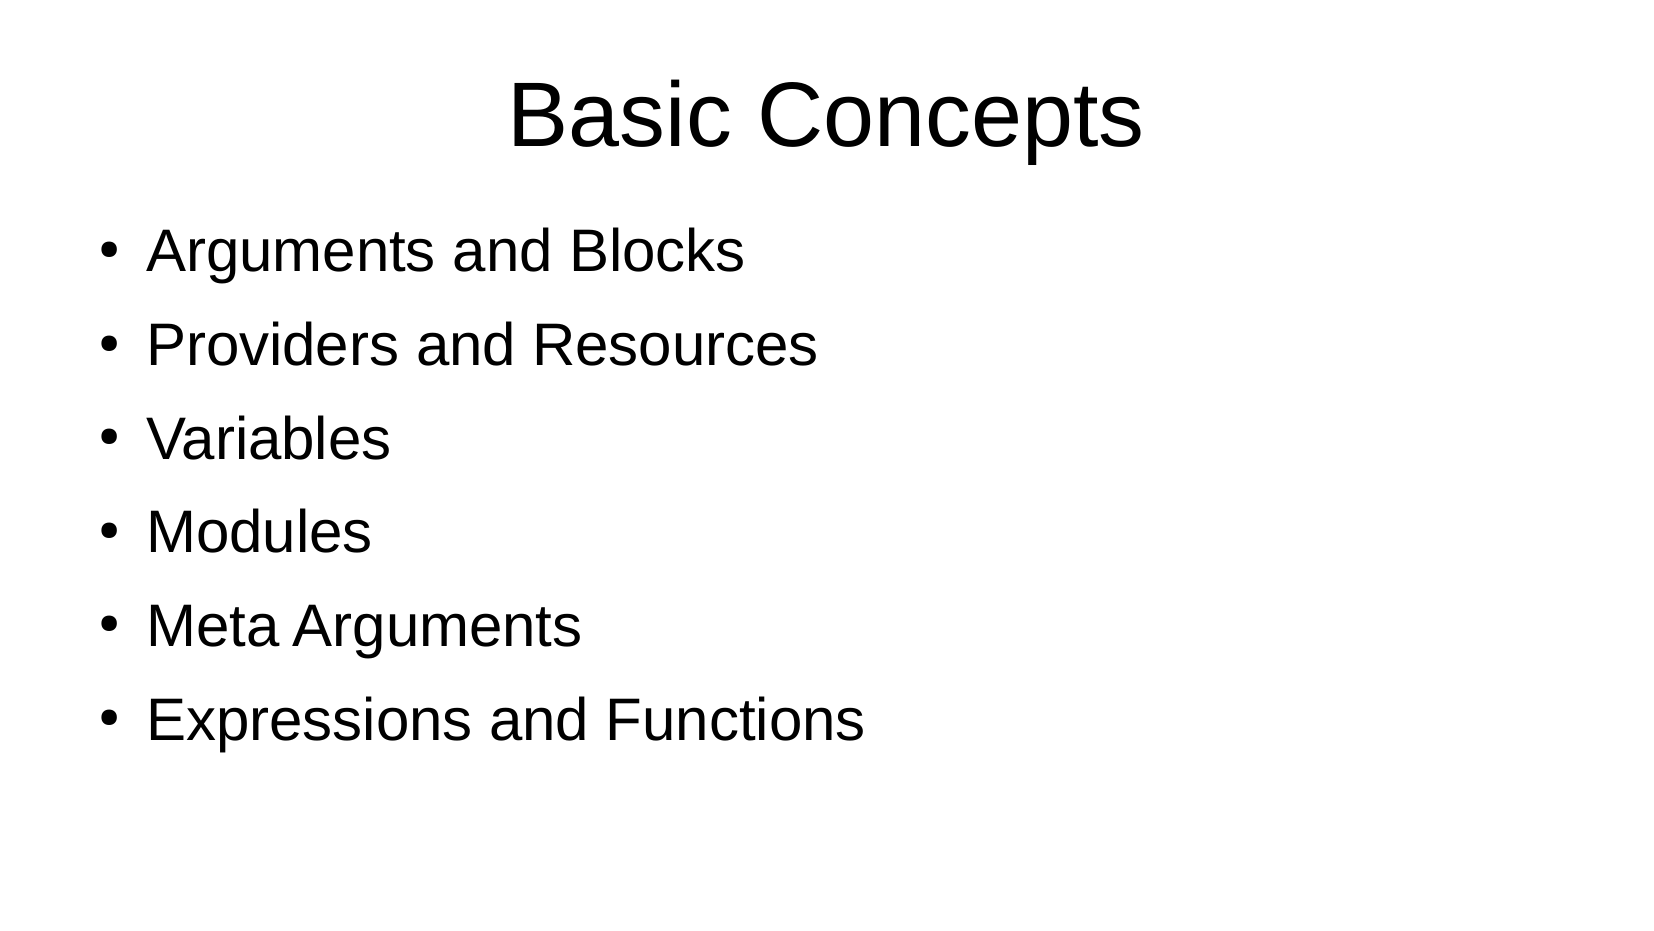

# Basic Concepts
Arguments and Blocks
Providers and Resources
Variables
Modules
Meta Arguments
Expressions and Functions